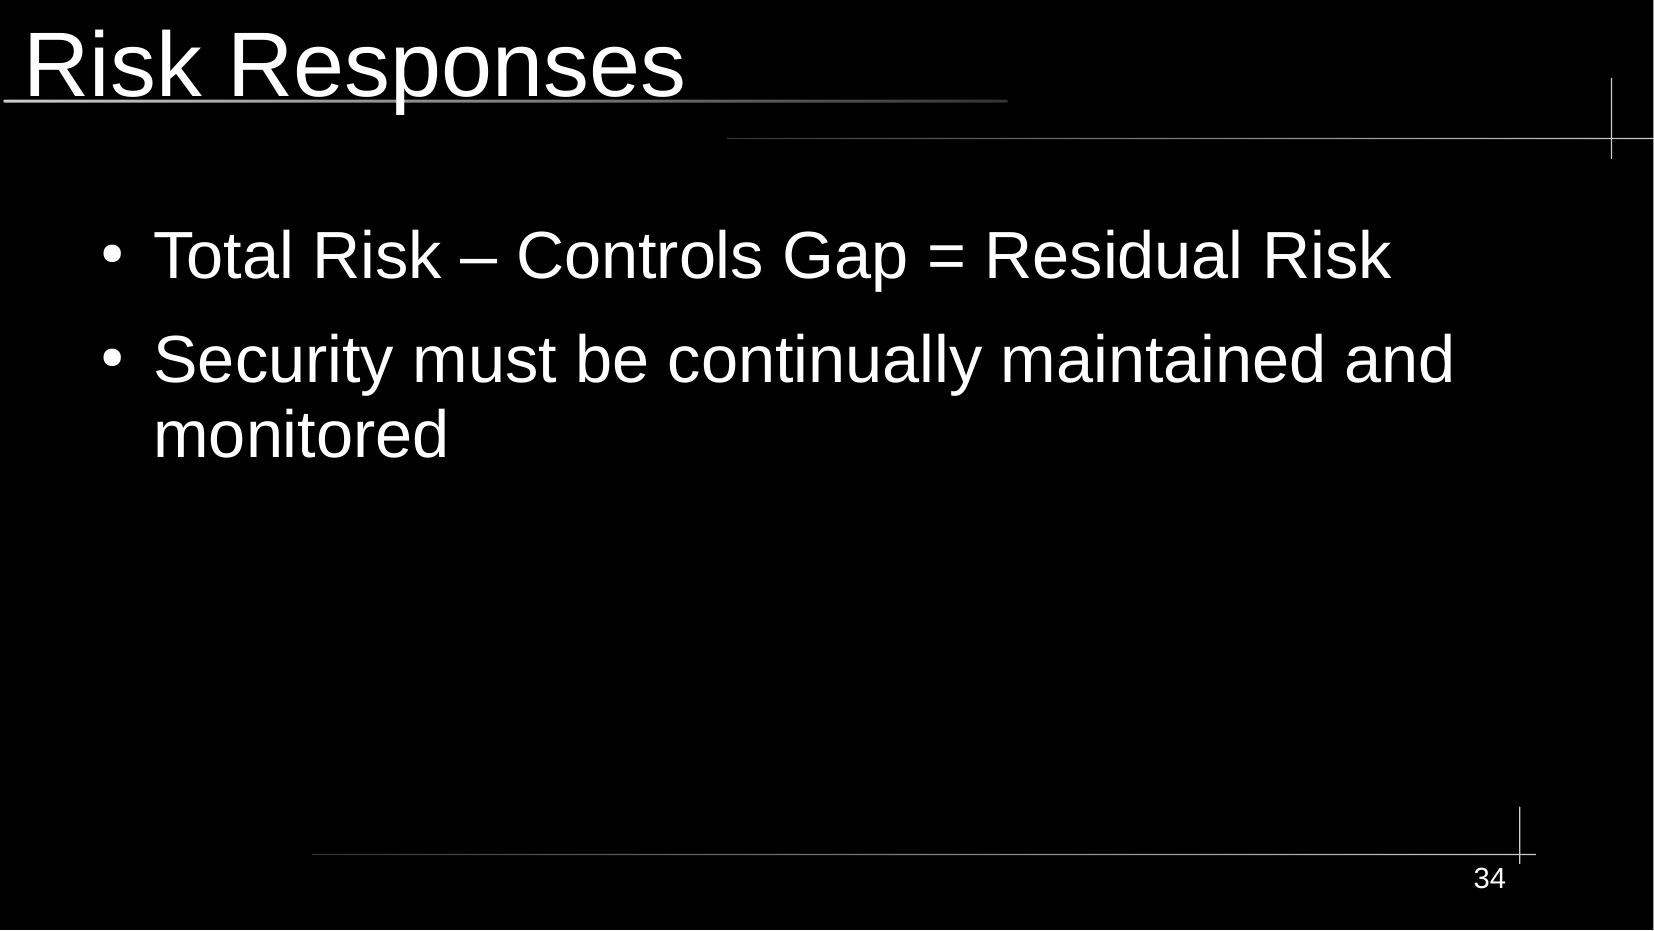

# Risk Responses
Total Risk – Controls Gap = Residual Risk
Security must be continually maintained and monitored
34